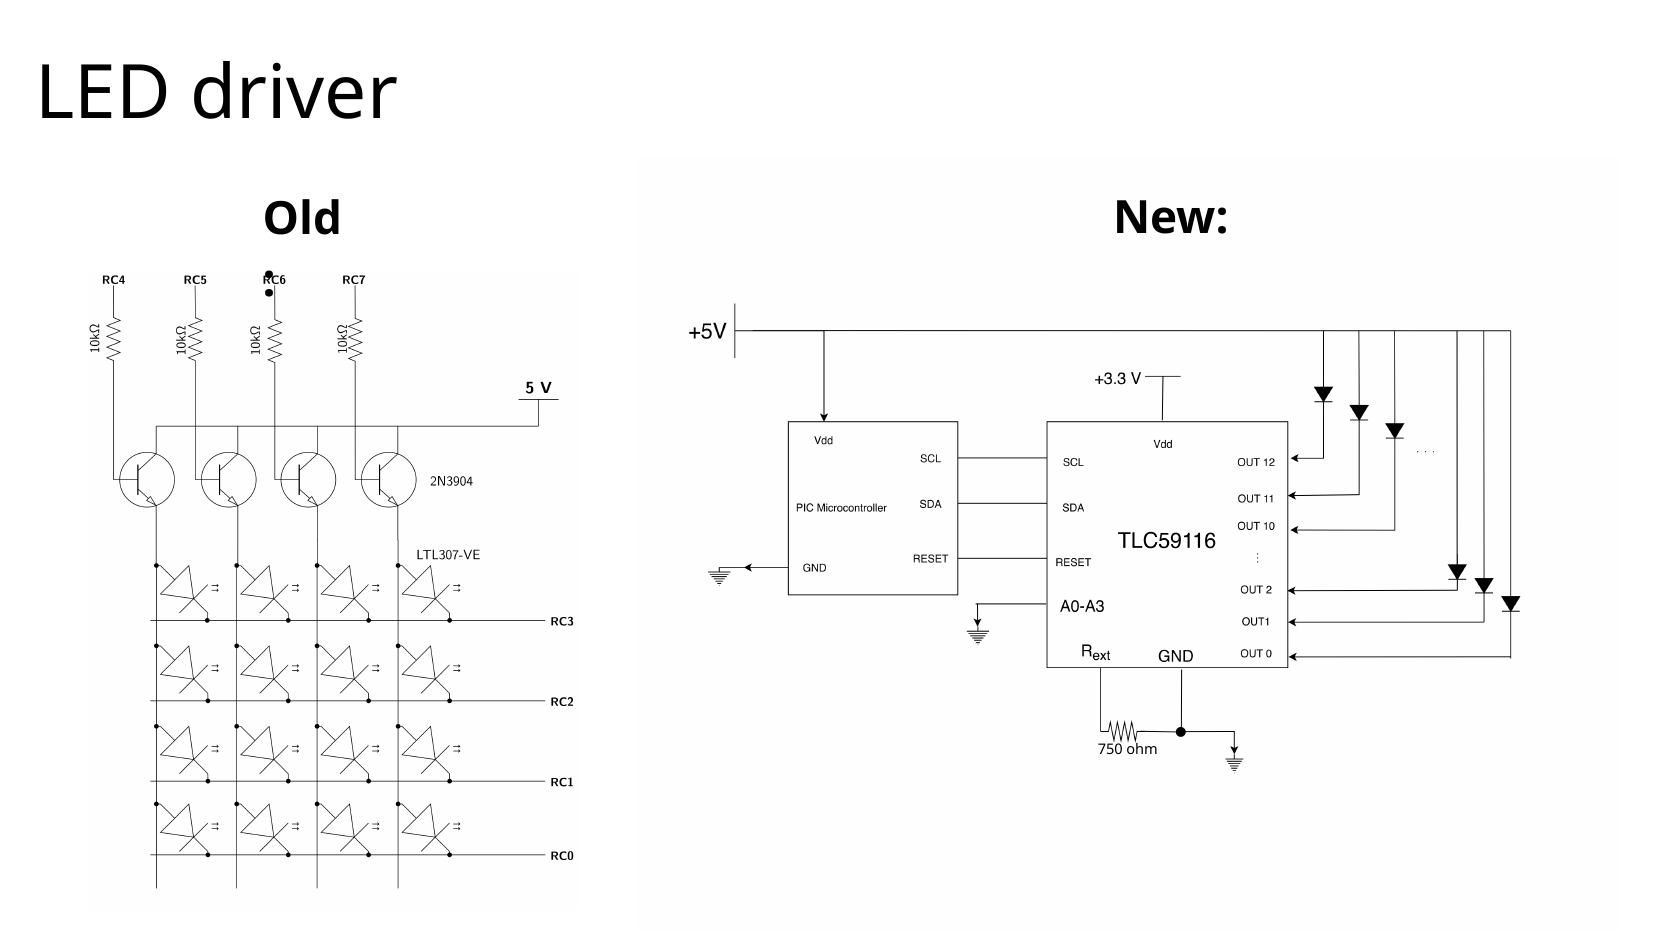

# LED driver
New:
Old:
750 ohm